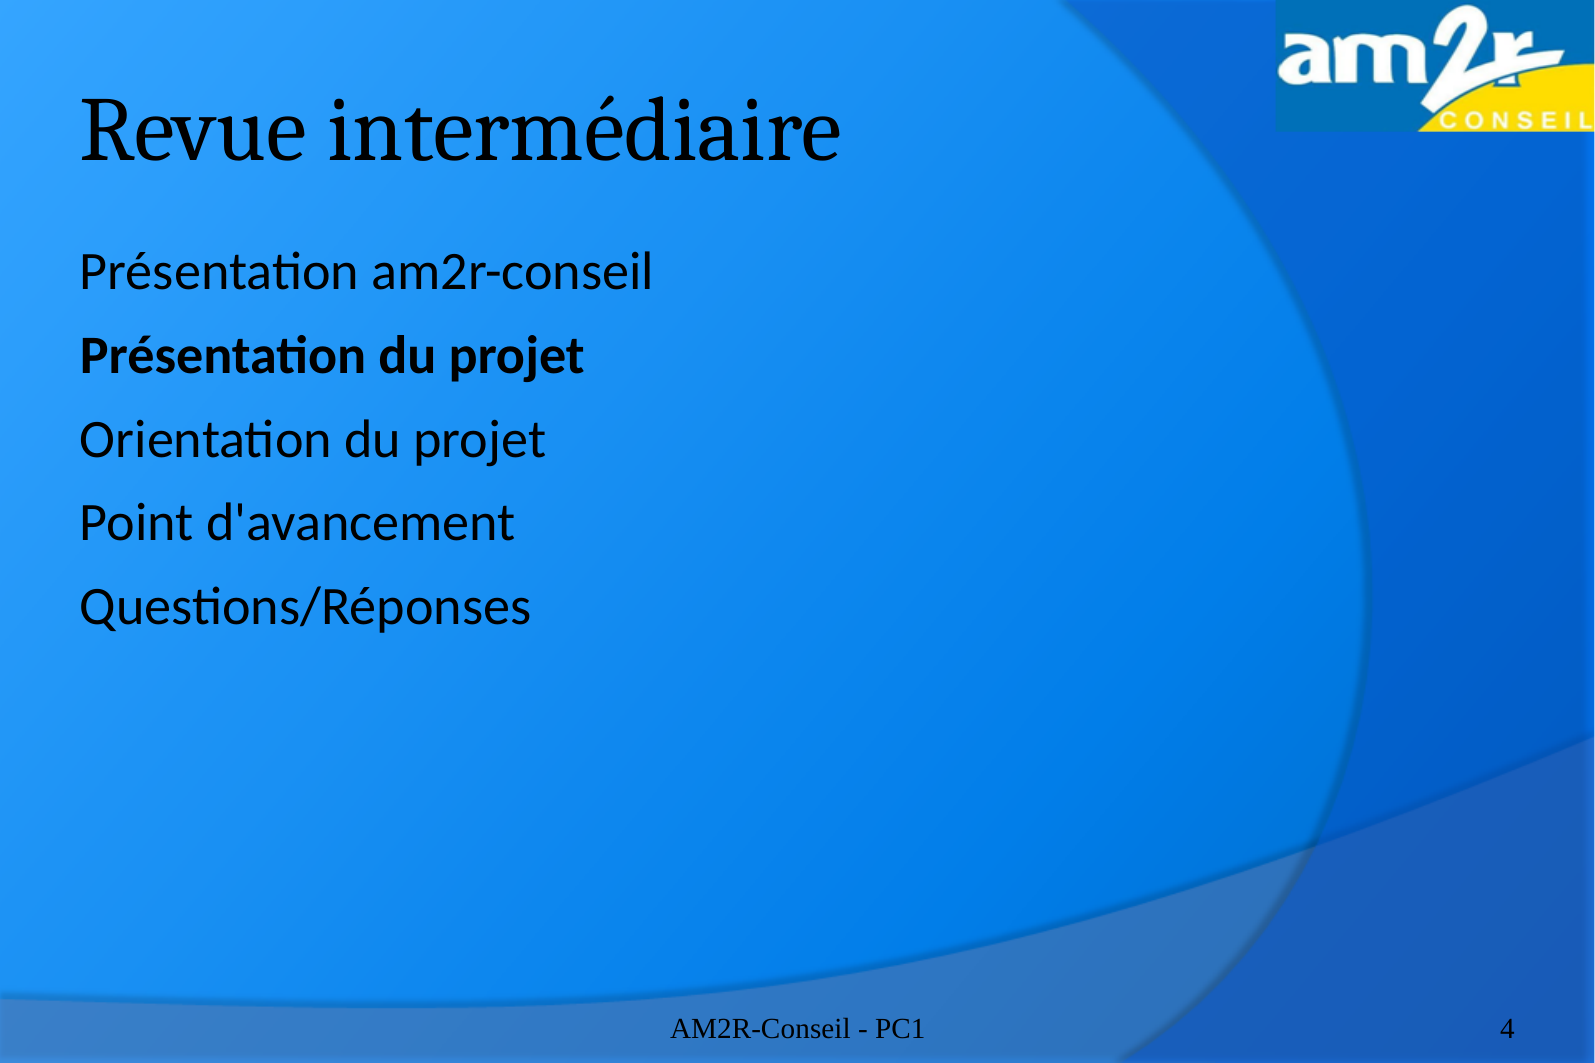

# Revue intermédiaire
Présentation am2r-conseil
Présentation du projet
Orientation du projet
Point d'avancement
Questions/Réponses
AM2R-Conseil - PC1
4